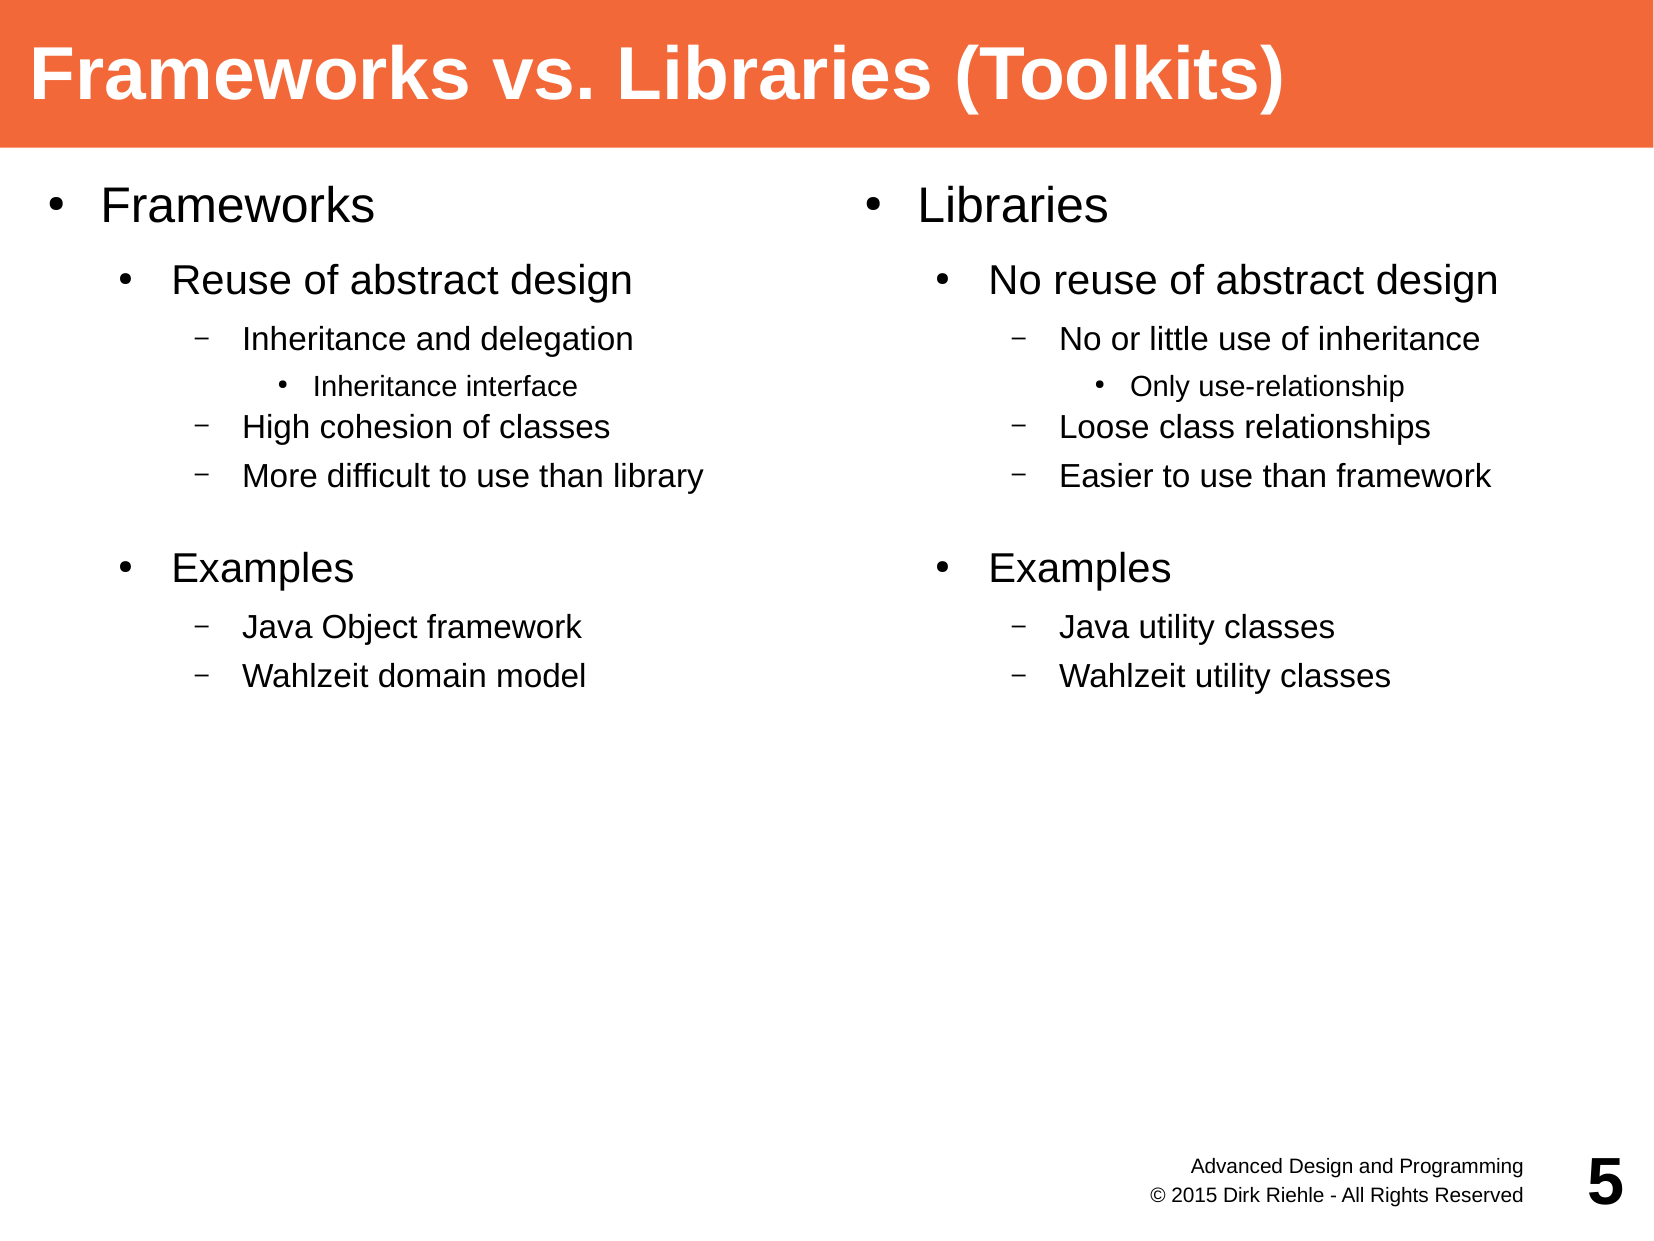

# Frameworks vs. Libraries (Toolkits)
Frameworks
Reuse of abstract design
Inheritance and delegation
Inheritance interface
High cohesion of classes
More difficult to use than library
Examples
Java Object framework
Wahlzeit domain model
Libraries
No reuse of abstract design
No or little use of inheritance
Only use-relationship
Loose class relationships
Easier to use than framework
Examples
Java utility classes
Wahlzeit utility classes
Advanced Design and Programming
5
© 2015 Dirk Riehle - All Rights Reserved